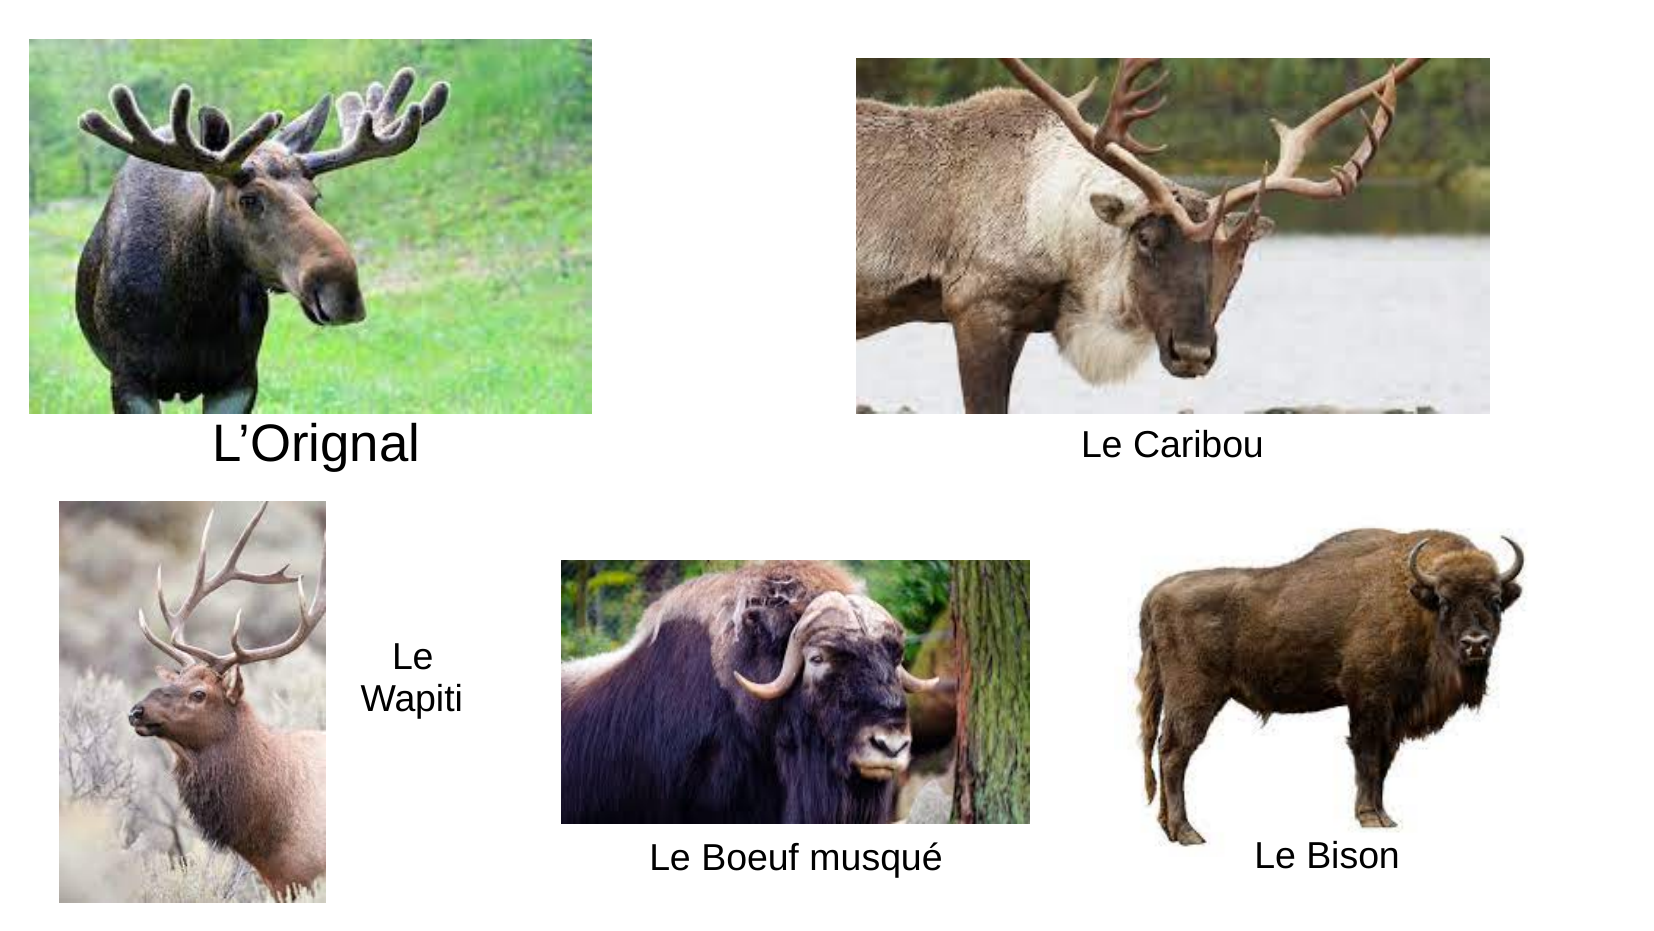

# L’Orignal
 Le Caribou
 Le Wapiti
 Le Bison
 Le Boeuf musqué